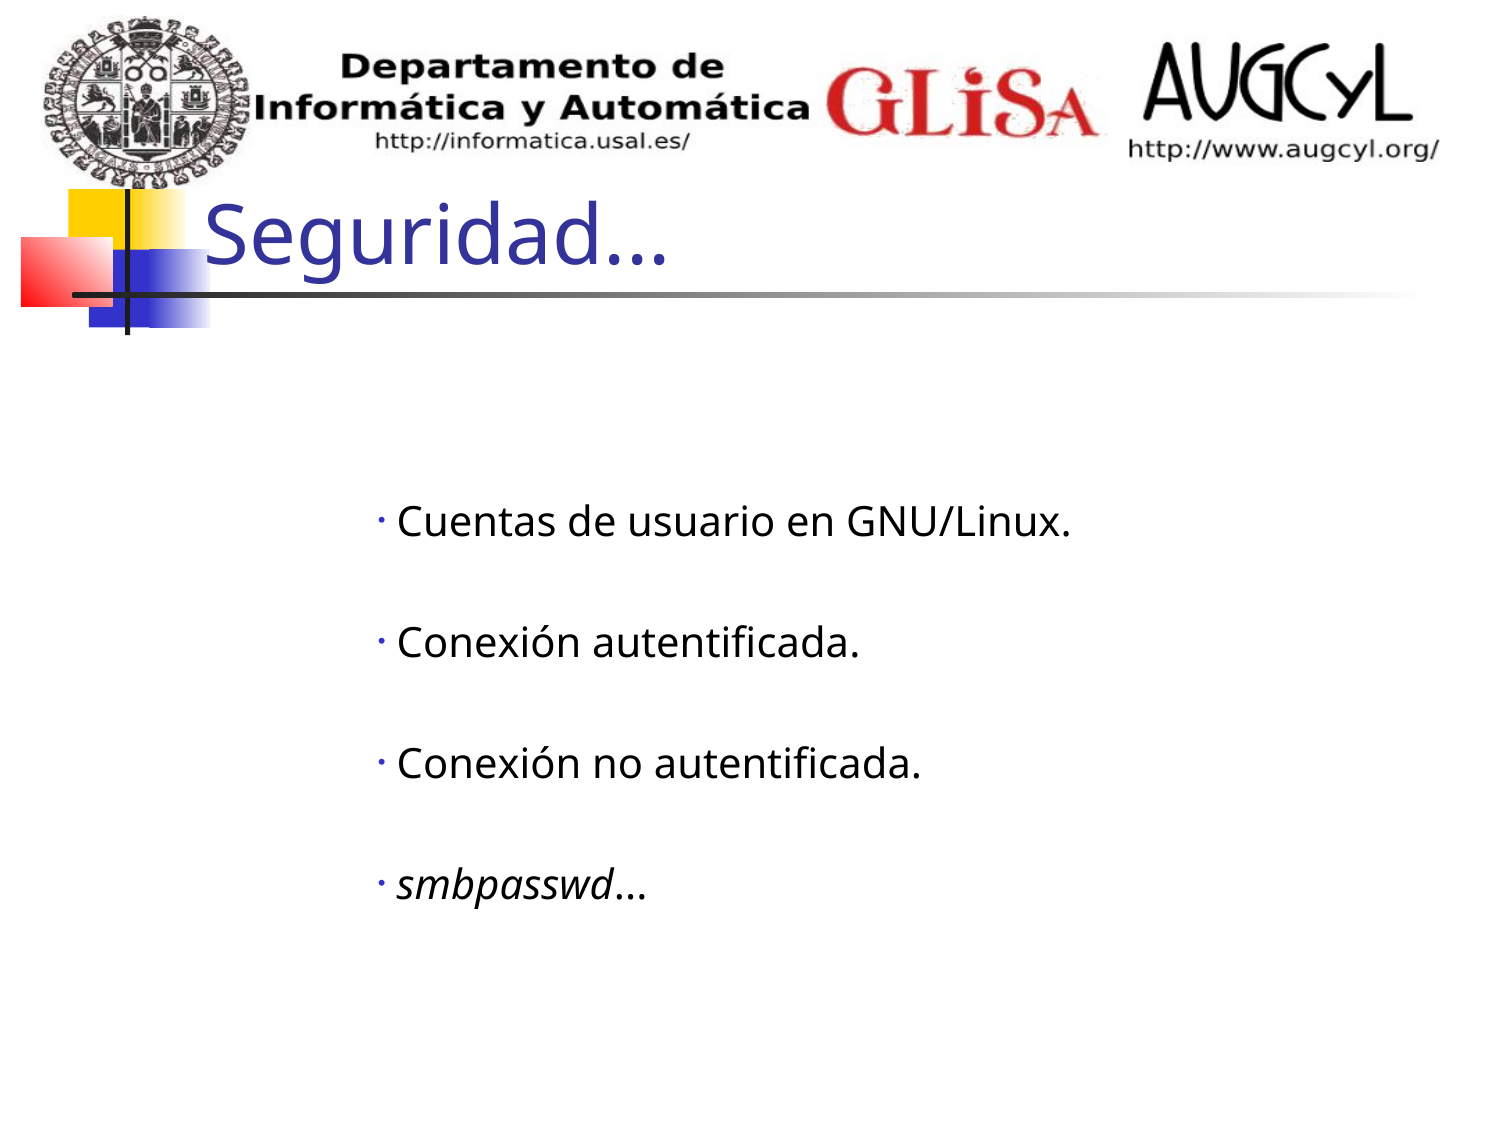

# Seguridad...
 Cuentas de usuario en GNU/Linux.
 Conexión autentificada.
 Conexión no autentificada.
 smbpasswd...